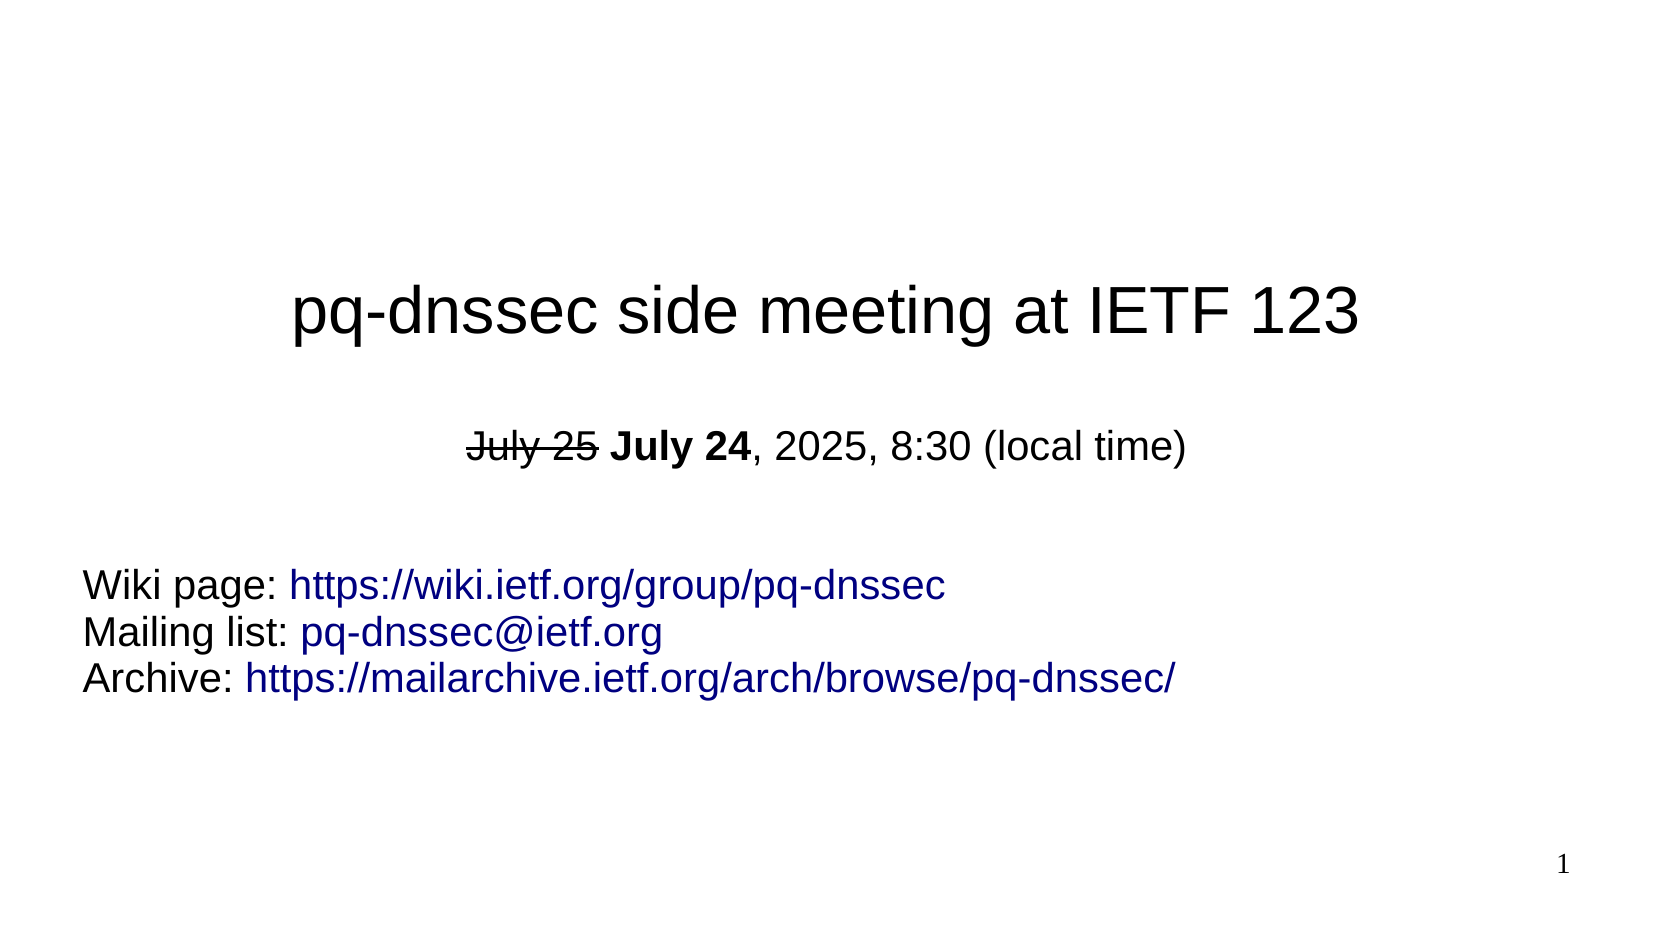

#
pq-dnssec side meeting at IETF 123
July 25 July 24, 2025, 8:30 (local time)
Wiki page: https://wiki.ietf.org/group/pq-dnssec
Mailing list: pq-dnssec@ietf.org
Archive: https://mailarchive.ietf.org/arch/browse/pq-dnssec/
1